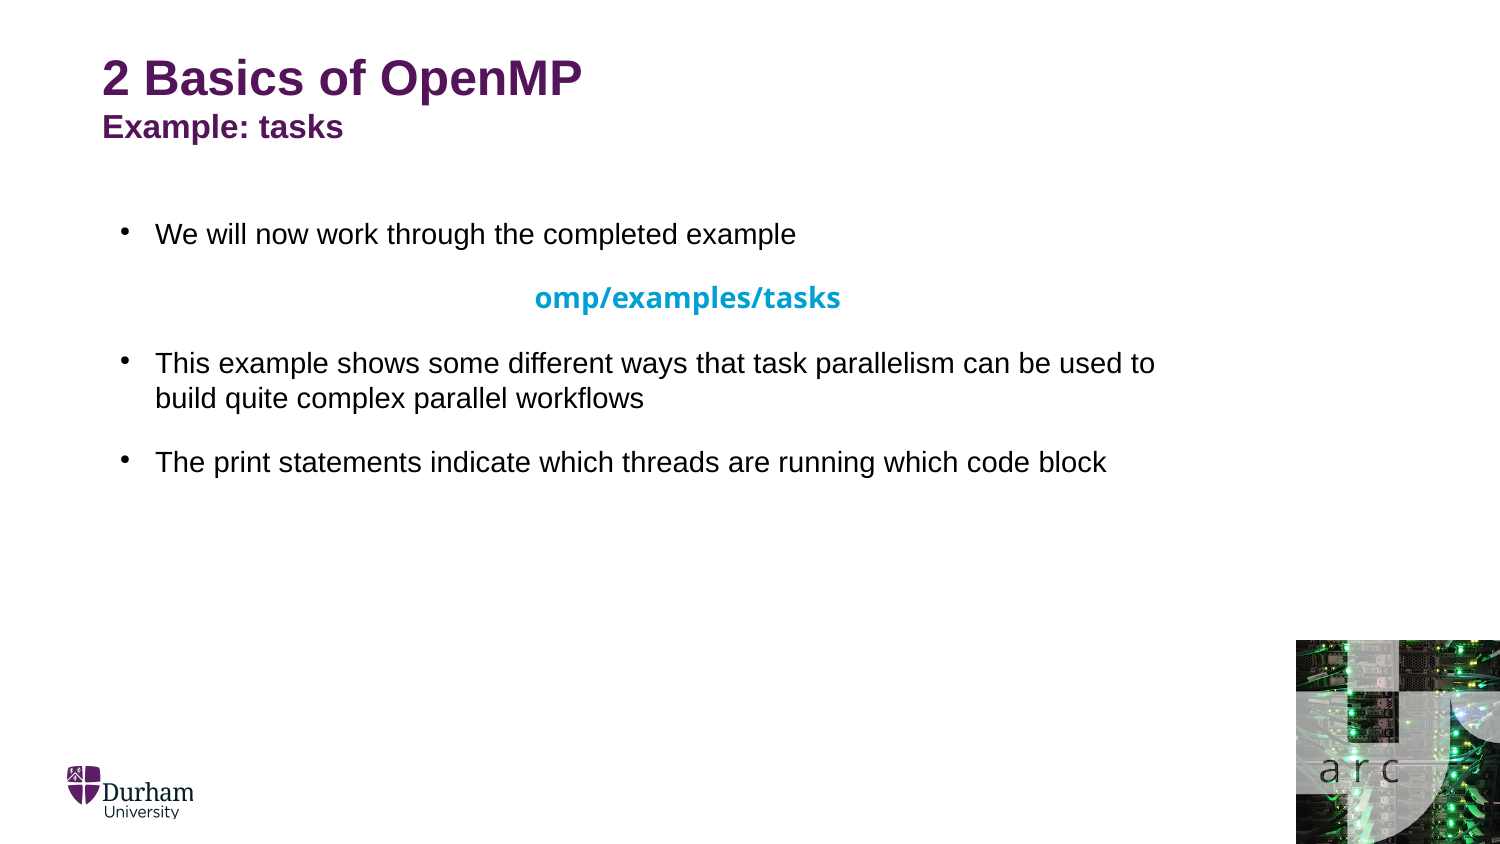

# 2 Basics of OpenMP Example: tasks
We will now work through the completed example
 omp/examples/tasks
This example shows some different ways that task parallelism can be used to build quite complex parallel workflows
The print statements indicate which threads are running which code block